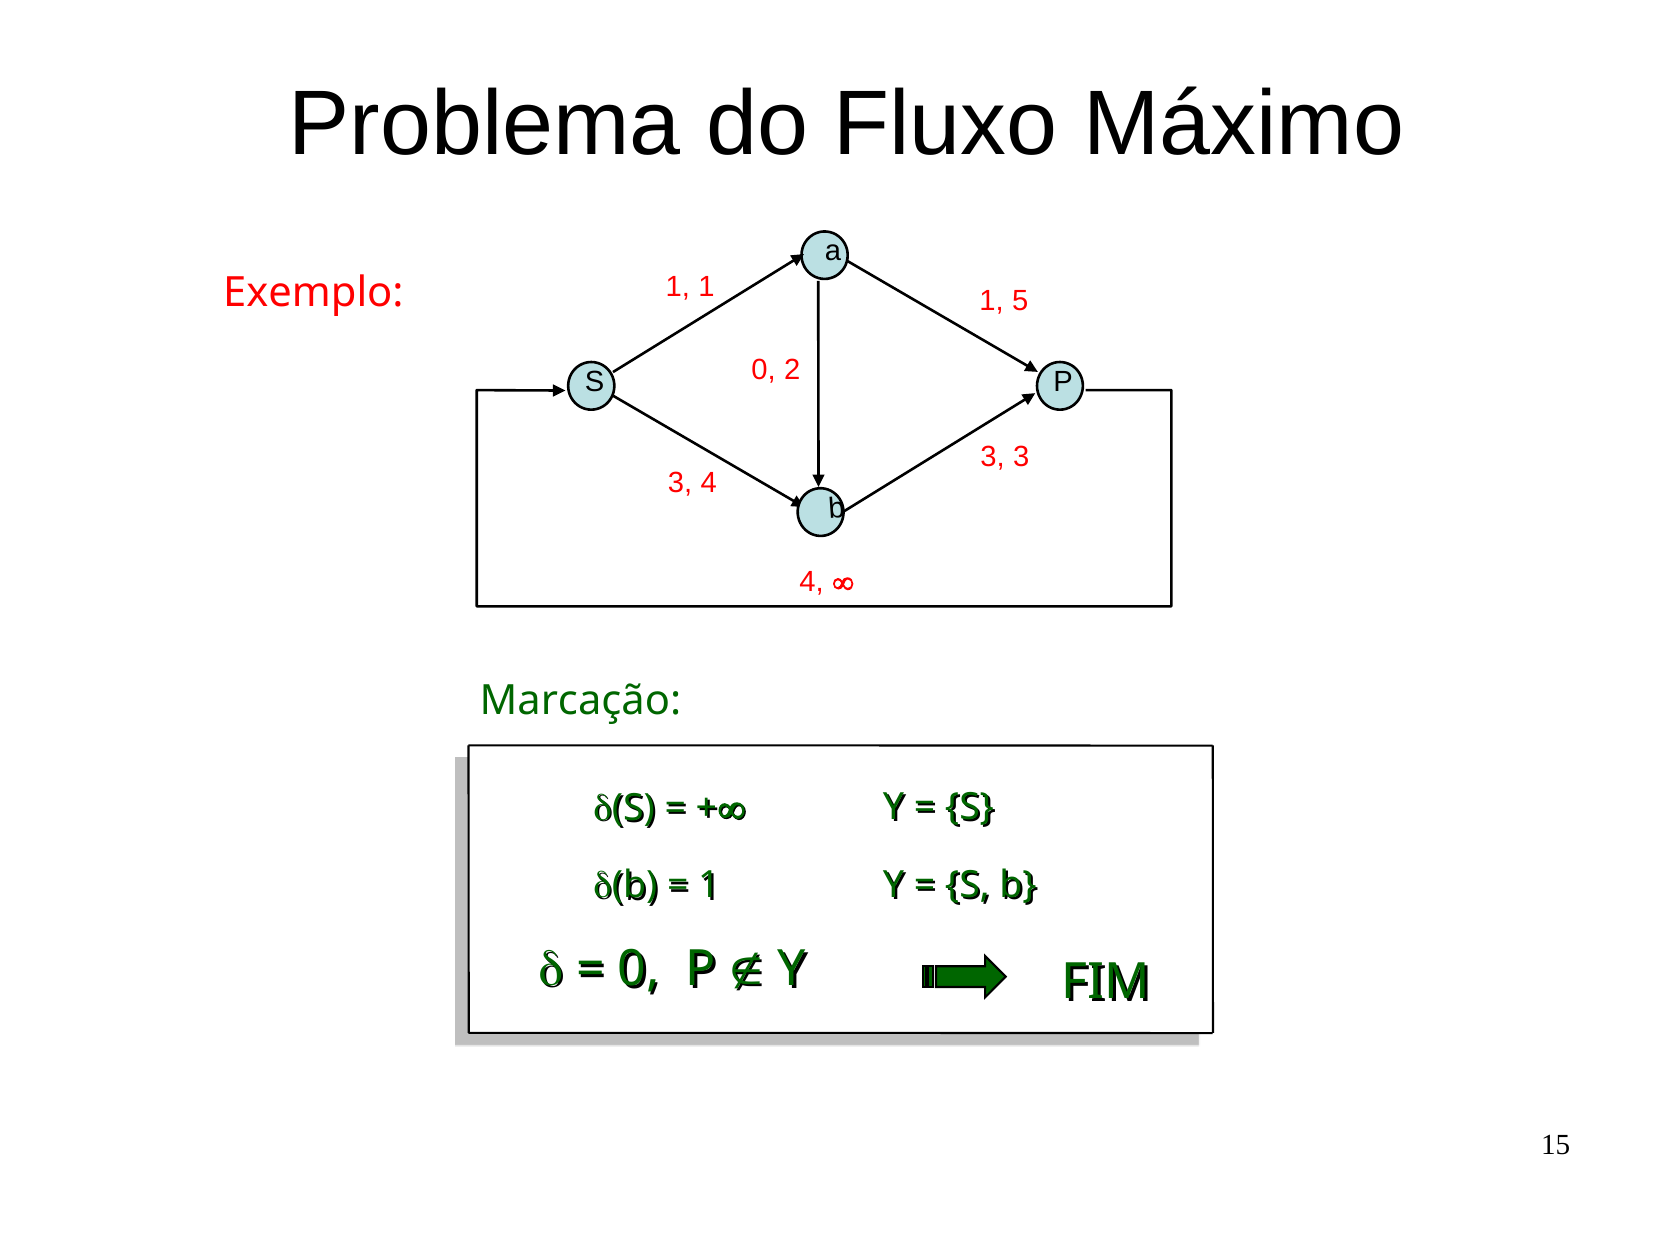

# Problema do Fluxo Máximo
a
	Exemplo:
1, 1
1, 5
0, 2
S
P
3, 3
3, 4
b
4, 
Marcação:
(S) = +
Y = {S}
(b) = 1
Y = {S, b}
 = 0, P  Y
FIM
15